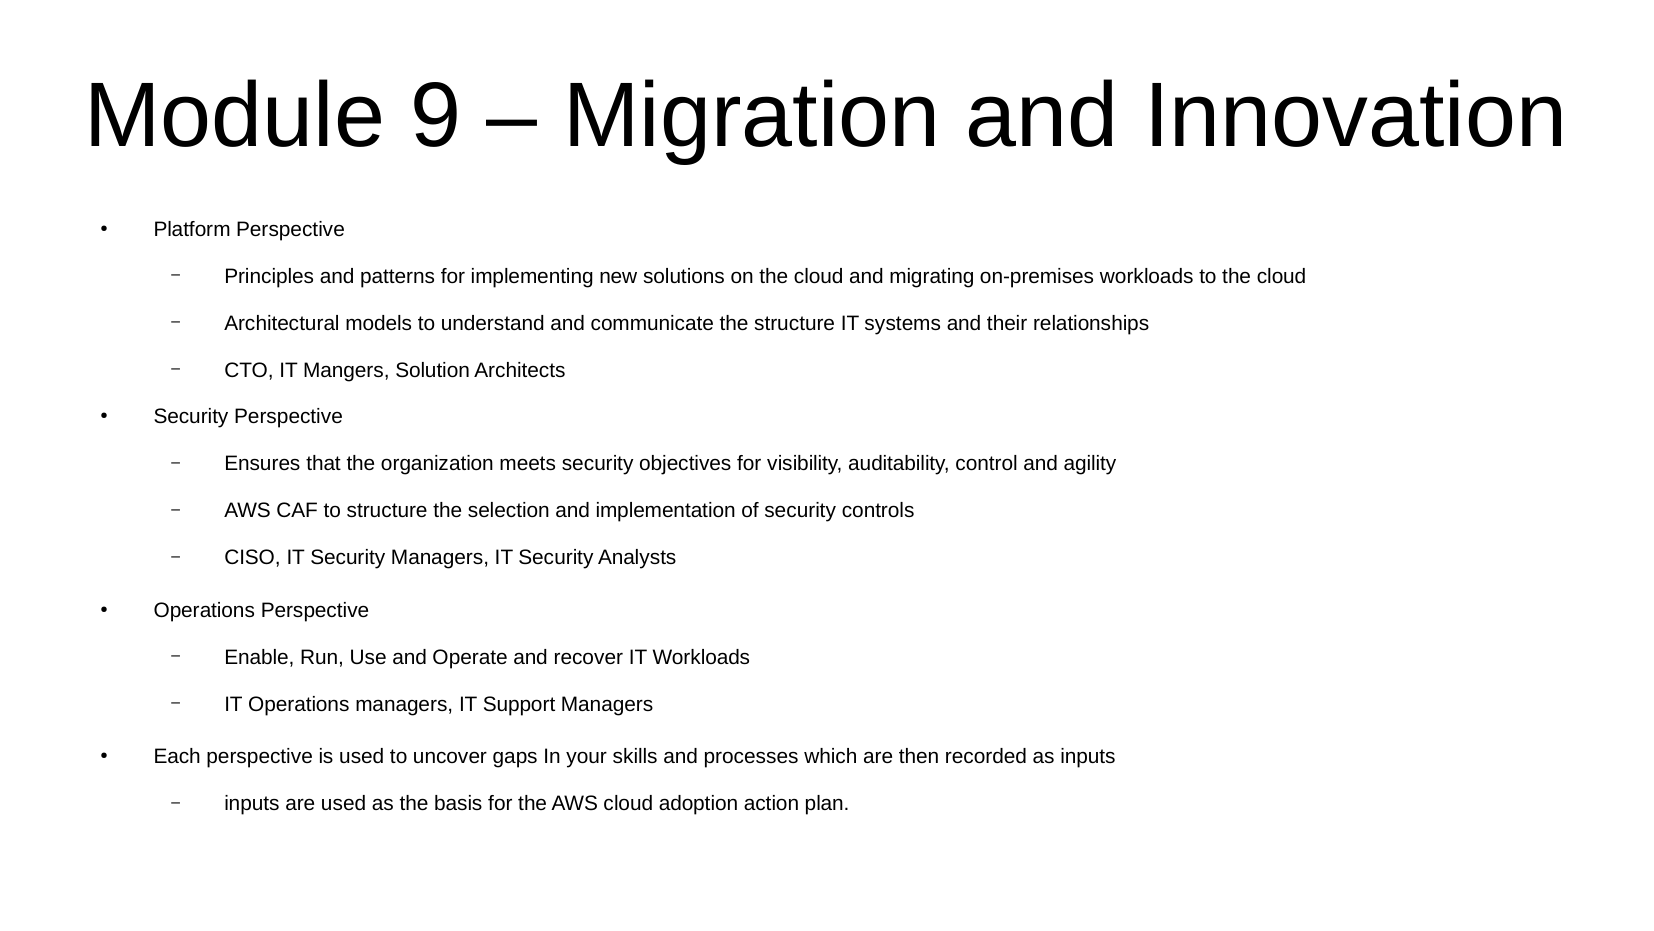

# Module 9 – Migration and Innovation
Platform Perspective
Principles and patterns for implementing new solutions on the cloud and migrating on-premises workloads to the cloud
Architectural models to understand and communicate the structure IT systems and their relationships
CTO, IT Mangers, Solution Architects
Security Perspective
Ensures that the organization meets security objectives for visibility, auditability, control and agility
AWS CAF to structure the selection and implementation of security controls
CISO, IT Security Managers, IT Security Analysts
Operations Perspective
Enable, Run, Use and Operate and recover IT Workloads
IT Operations managers, IT Support Managers
Each perspective is used to uncover gaps In your skills and processes which are then recorded as inputs
inputs are used as the basis for the AWS cloud adoption action plan.